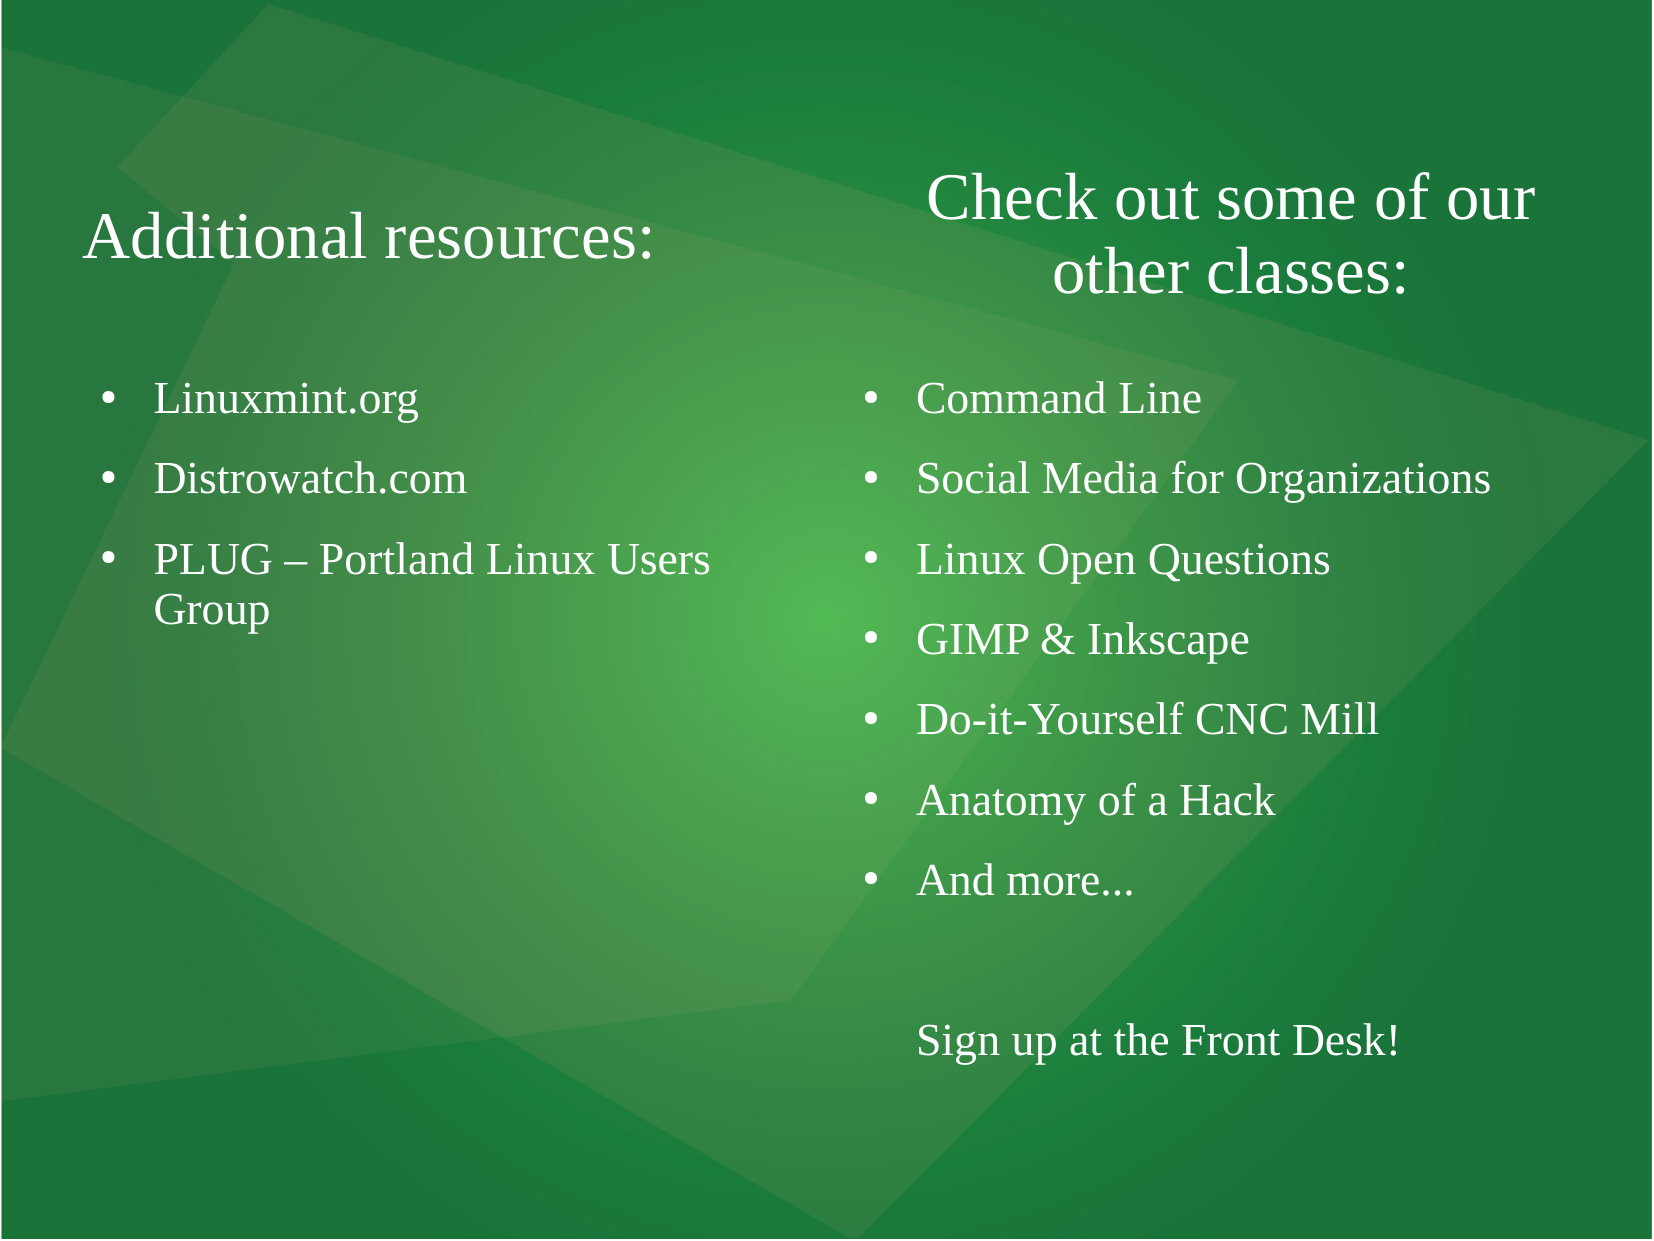

Check out some of our other classes:
# Additional resources:
Linuxmint.org
Distrowatch.com
PLUG – Portland Linux Users Group
Command Line
Social Media for Organizations
Linux Open Questions
GIMP & Inkscape
Do-it-Yourself CNC Mill
Anatomy of a Hack
And more...
Sign up at the Front Desk!